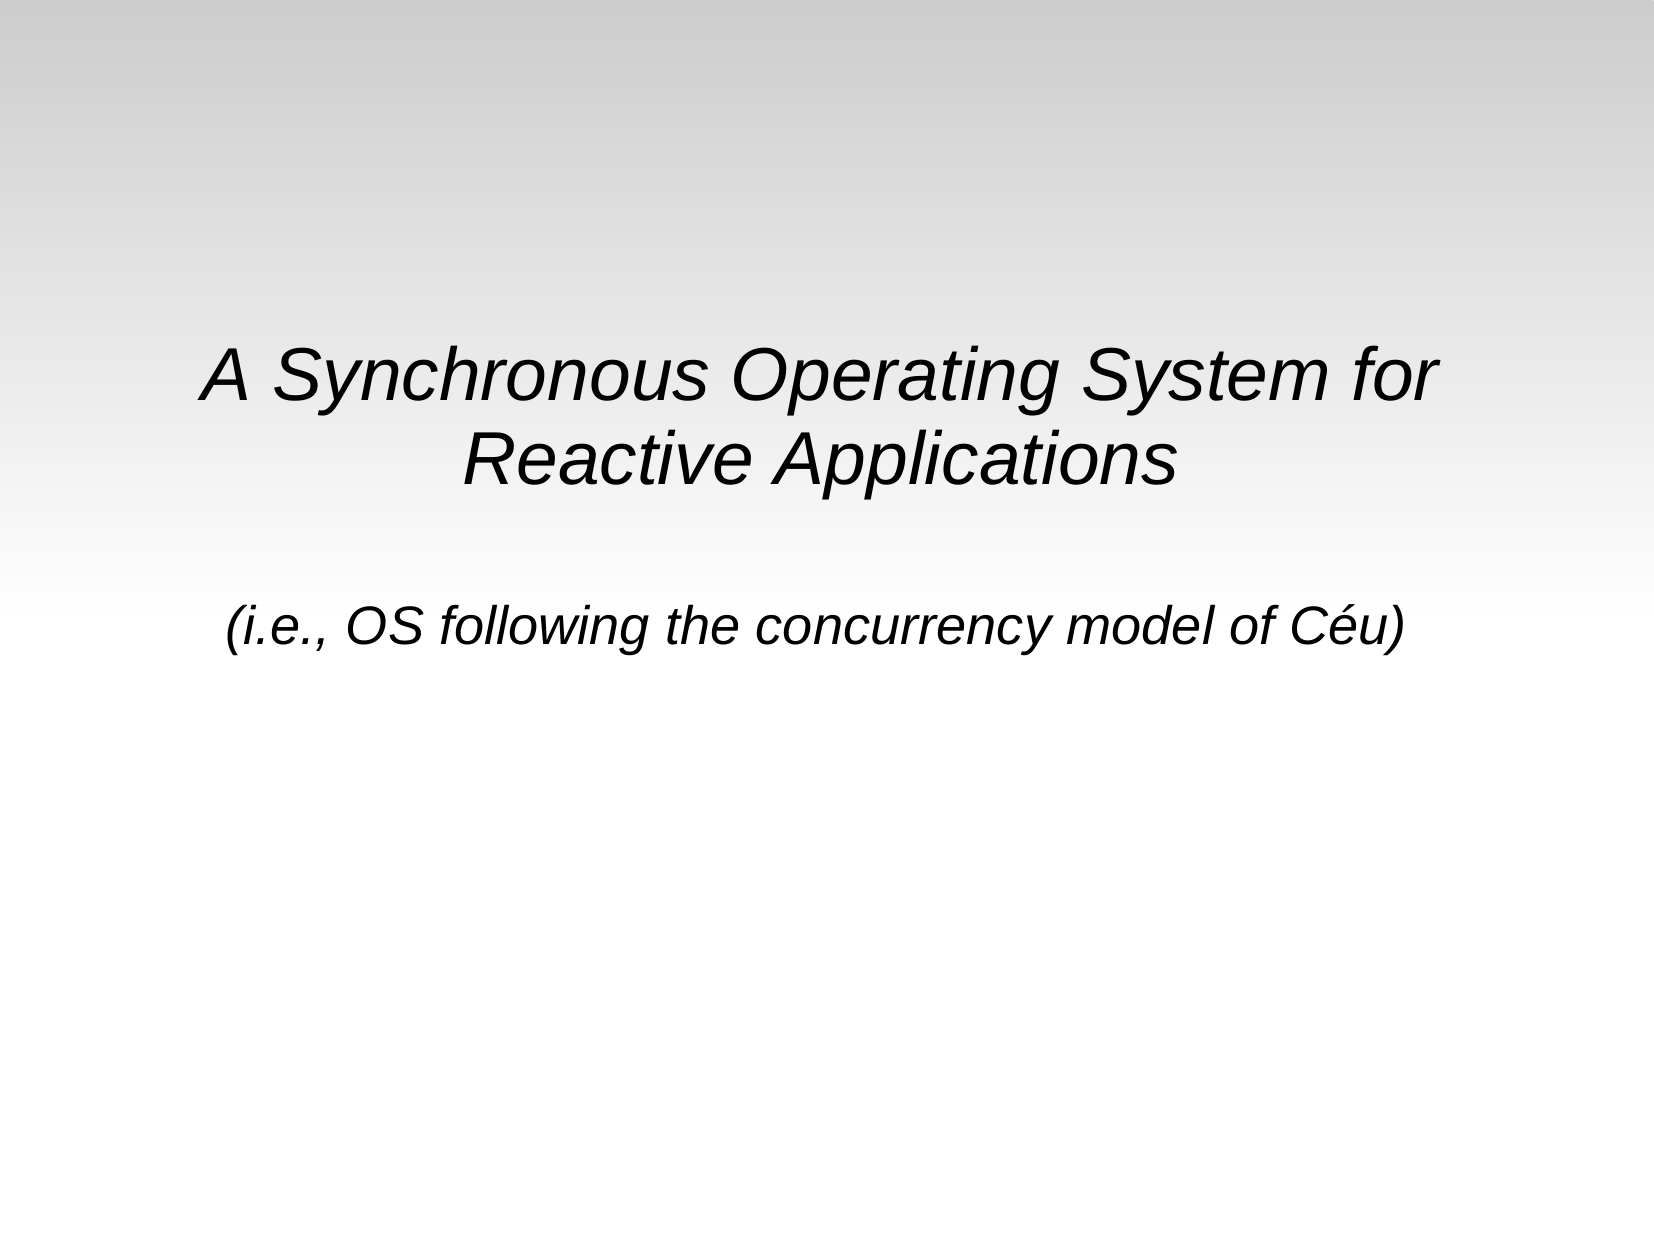

# A Synchronous Operating System for Reactive Applications
(i.e., OS following the concurrency model of Céu)